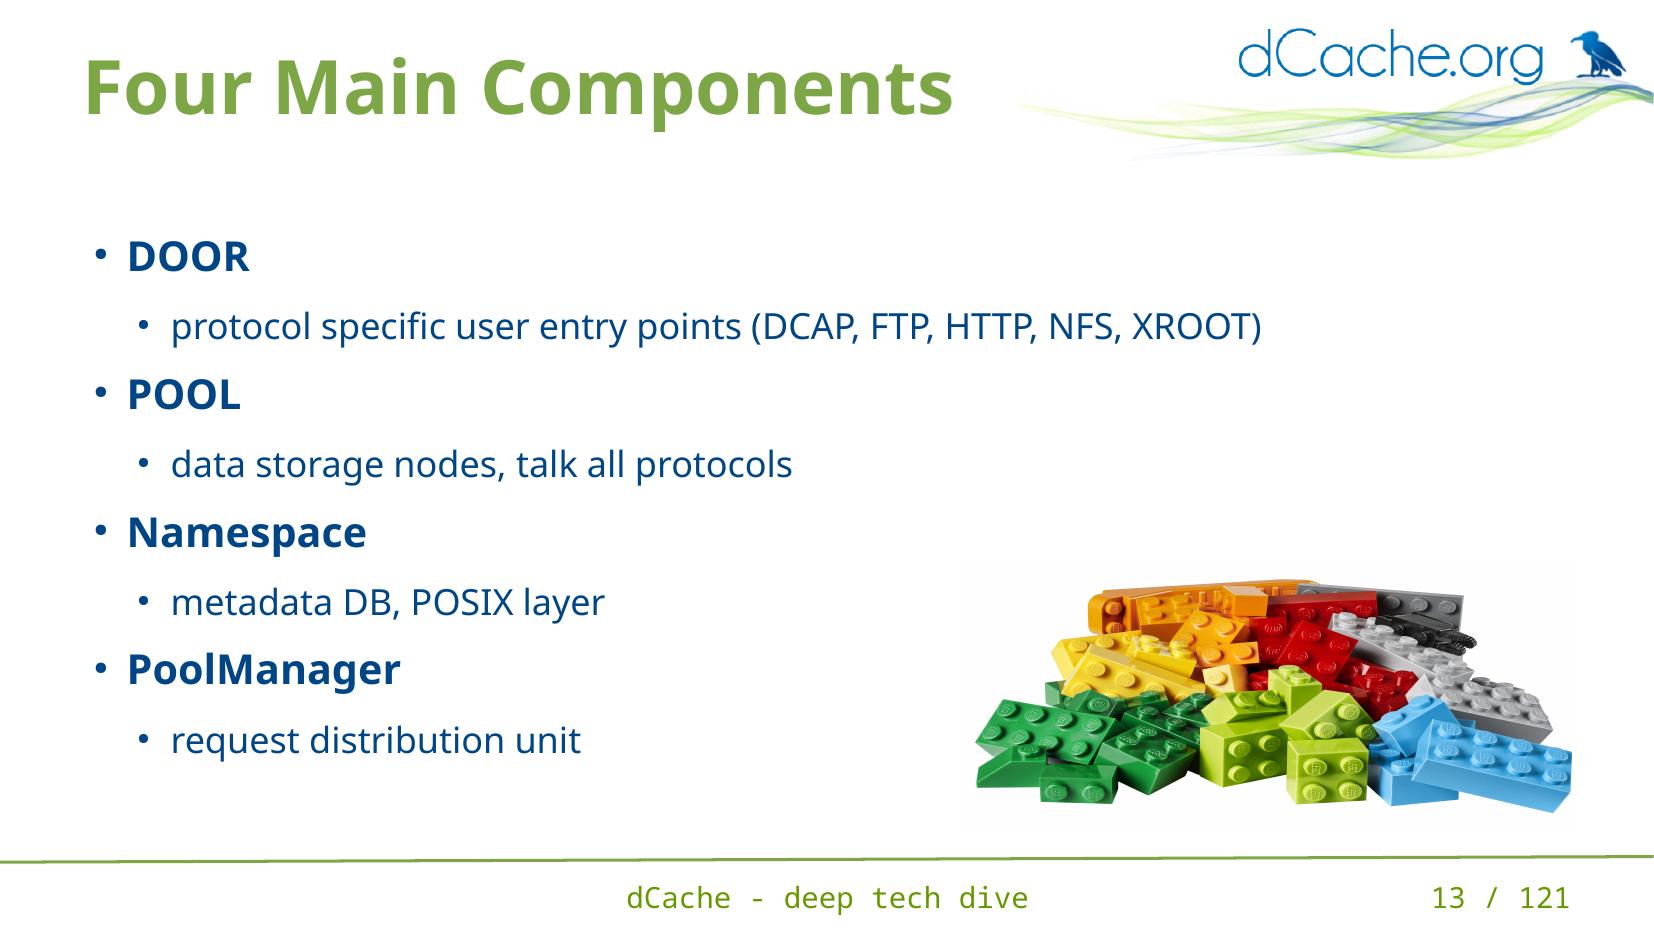

# Four Main Components
DOOR
protocol specific user entry points (DCAP, FTP, HTTP, NFS, XROOT)
POOL
data storage nodes, talk all protocols
Namespace
metadata DB, POSIX layer
PoolManager
request distribution unit
dCache - deep tech dive
13